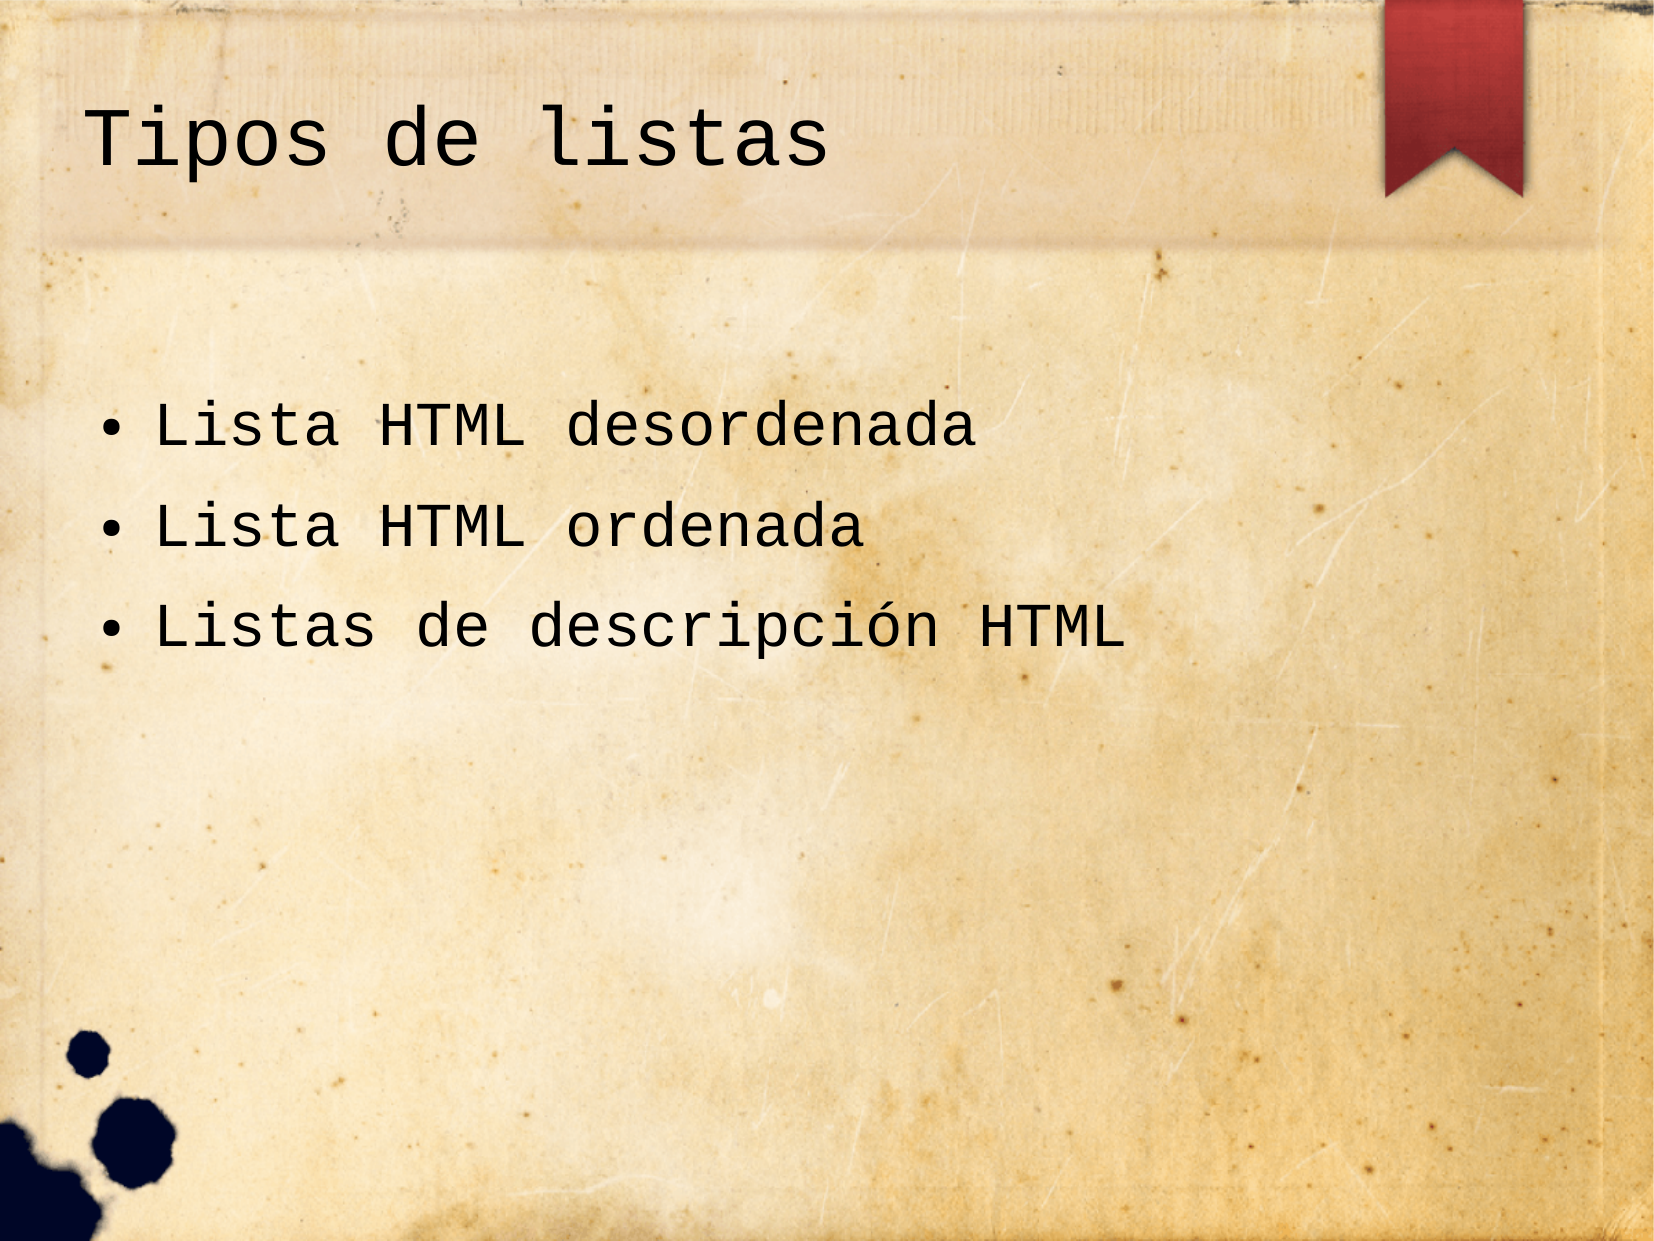

# Tipos de listas
Lista HTML desordenada
Lista HTML ordenada
Listas de descripción HTML